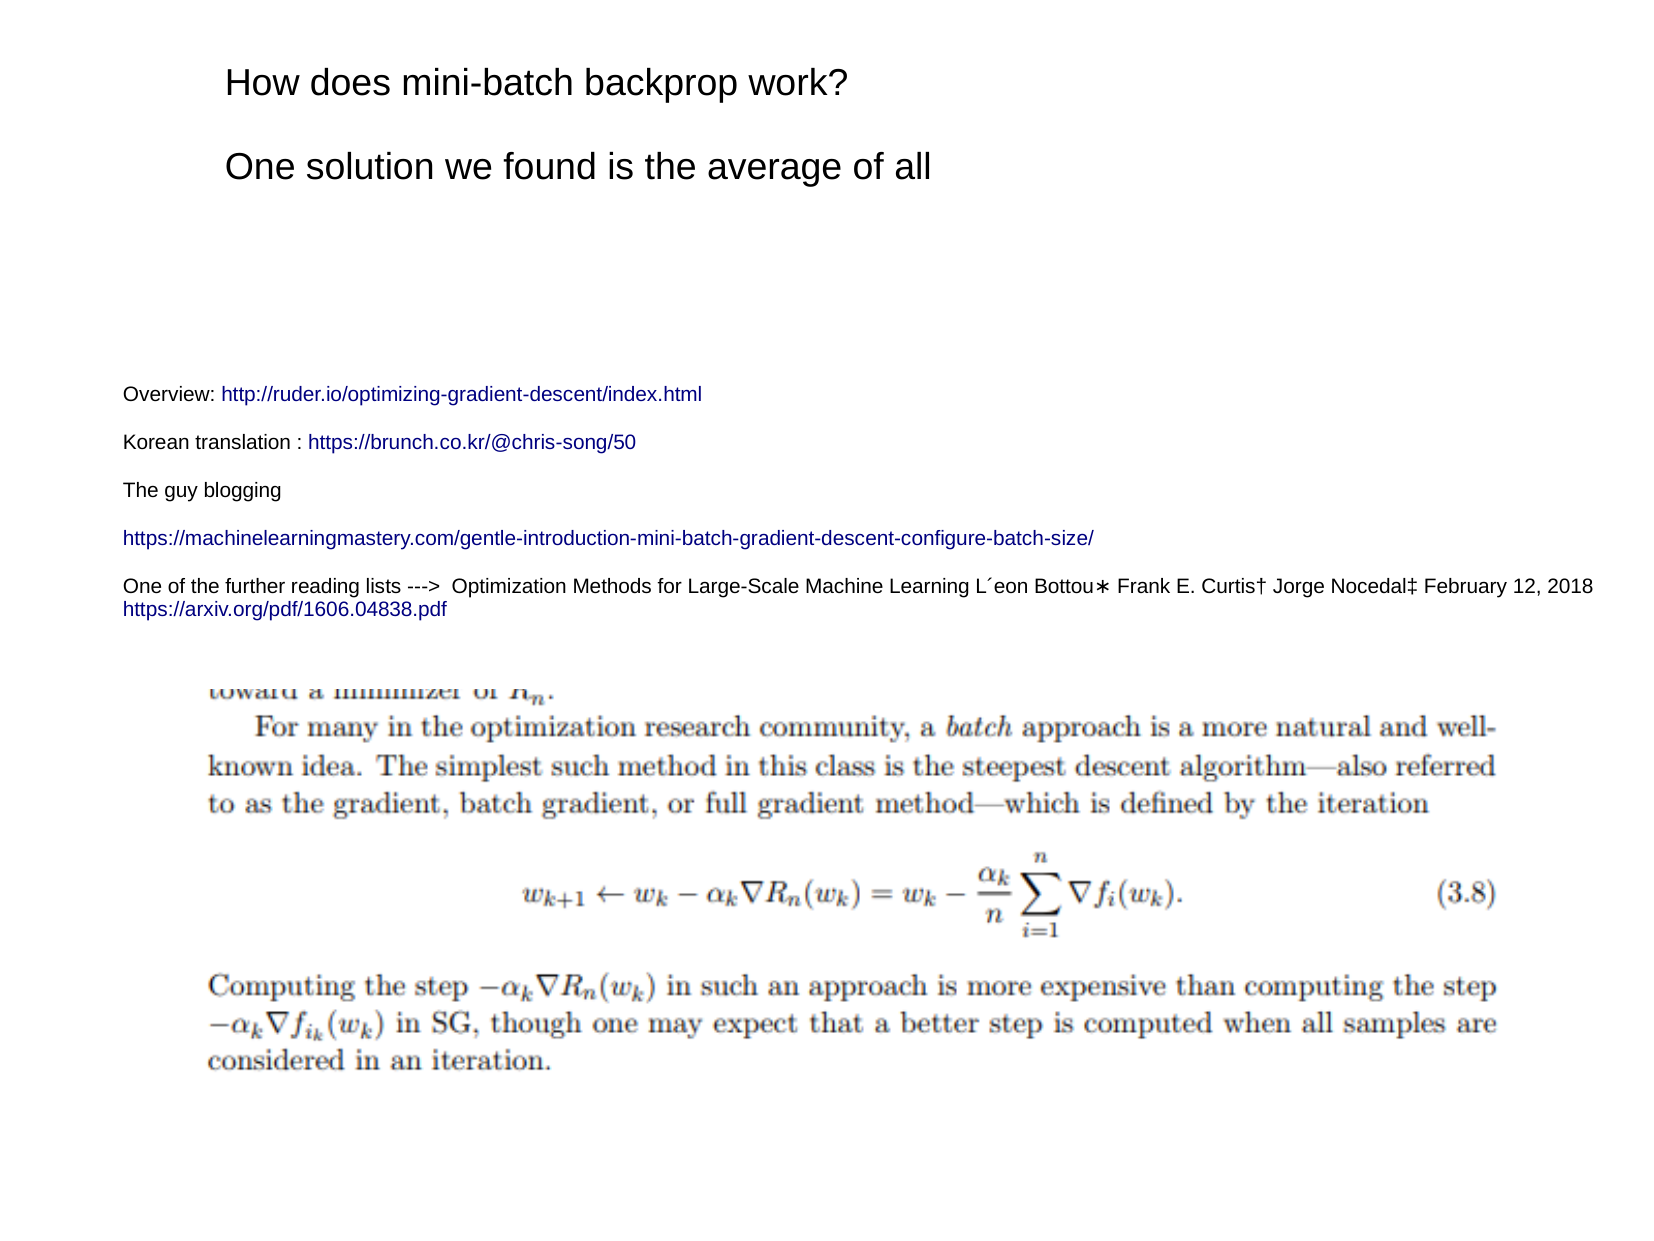

How does mini-batch backprop work?
One solution we found is the average of all
Overview: http://ruder.io/optimizing-gradient-descent/index.html
Korean translation : https://brunch.co.kr/@chris-song/50
The guy blogging
https://machinelearningmastery.com/gentle-introduction-mini-batch-gradient-descent-configure-batch-size/
One of the further reading lists --->  Optimization Methods for Large-Scale Machine Learning L´eon Bottou∗ Frank E. Curtis† Jorge Nocedal‡ February 12, 2018  https://arxiv.org/pdf/1606.04838.pdf